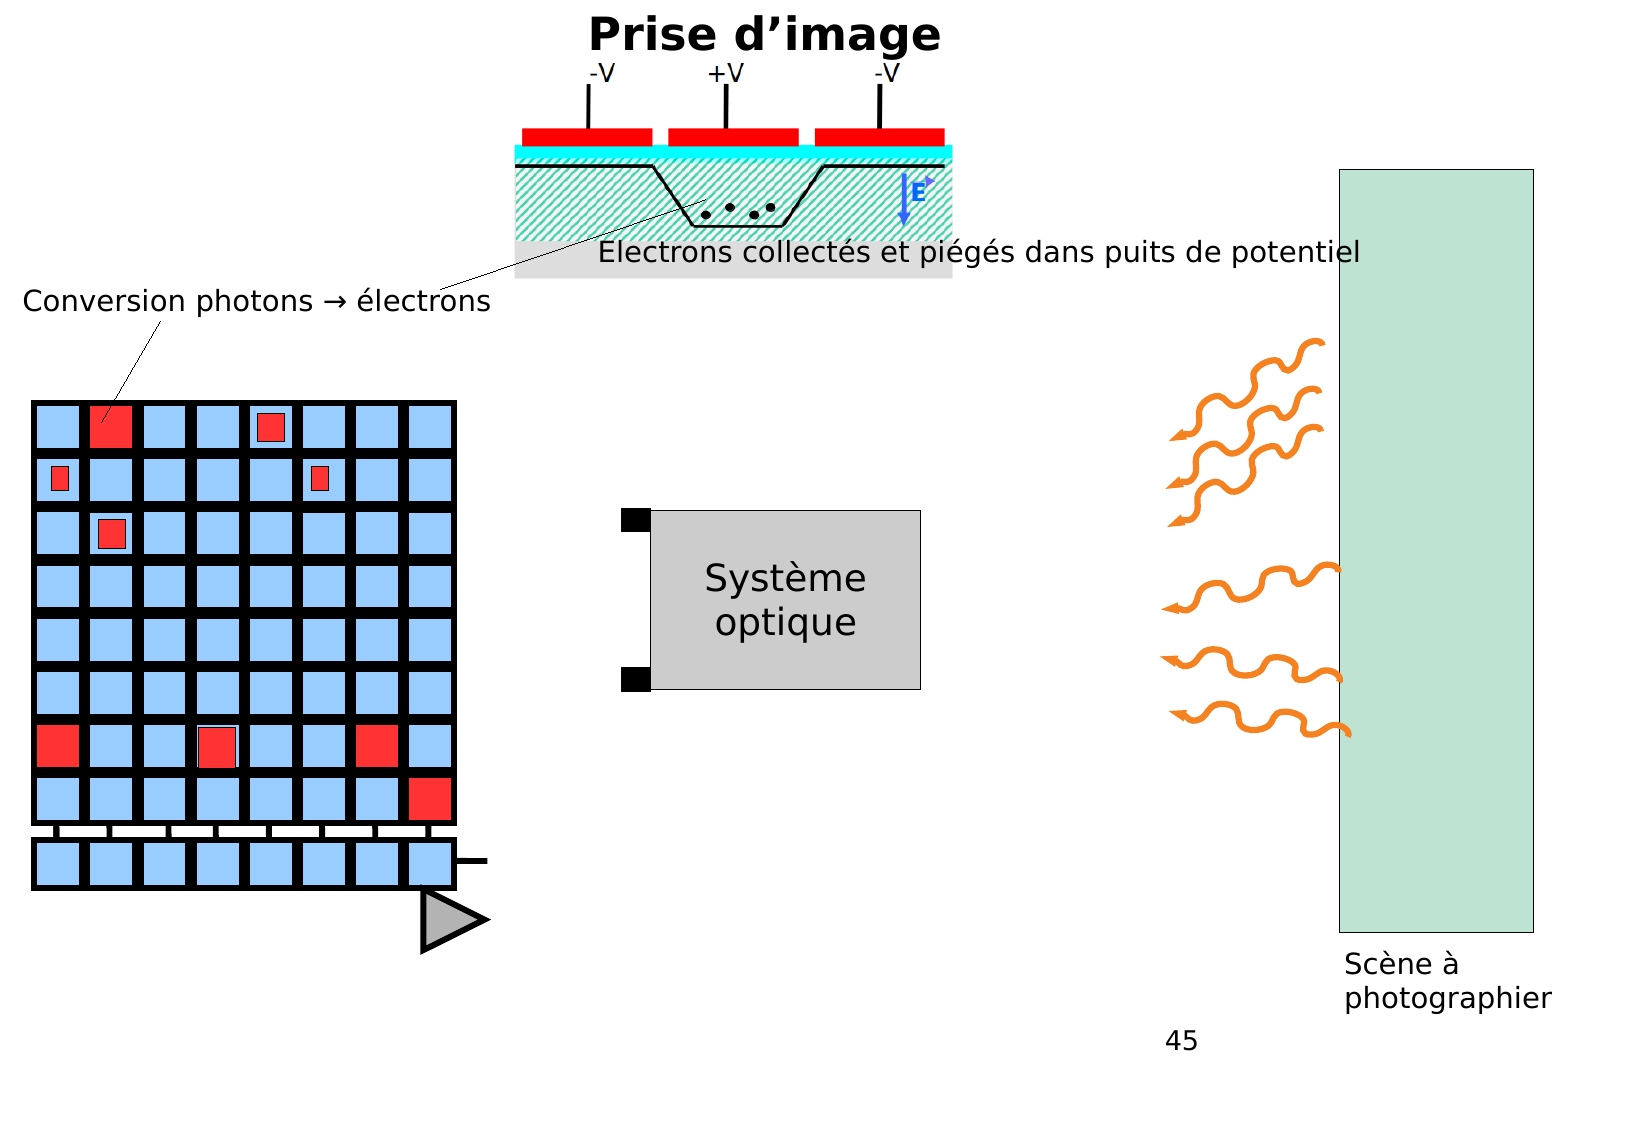

Prise d’image
Electrons collectés et piégés dans puits de potentiel
Conversion photons → électrons
Système
optique
Scène à
photographier
23